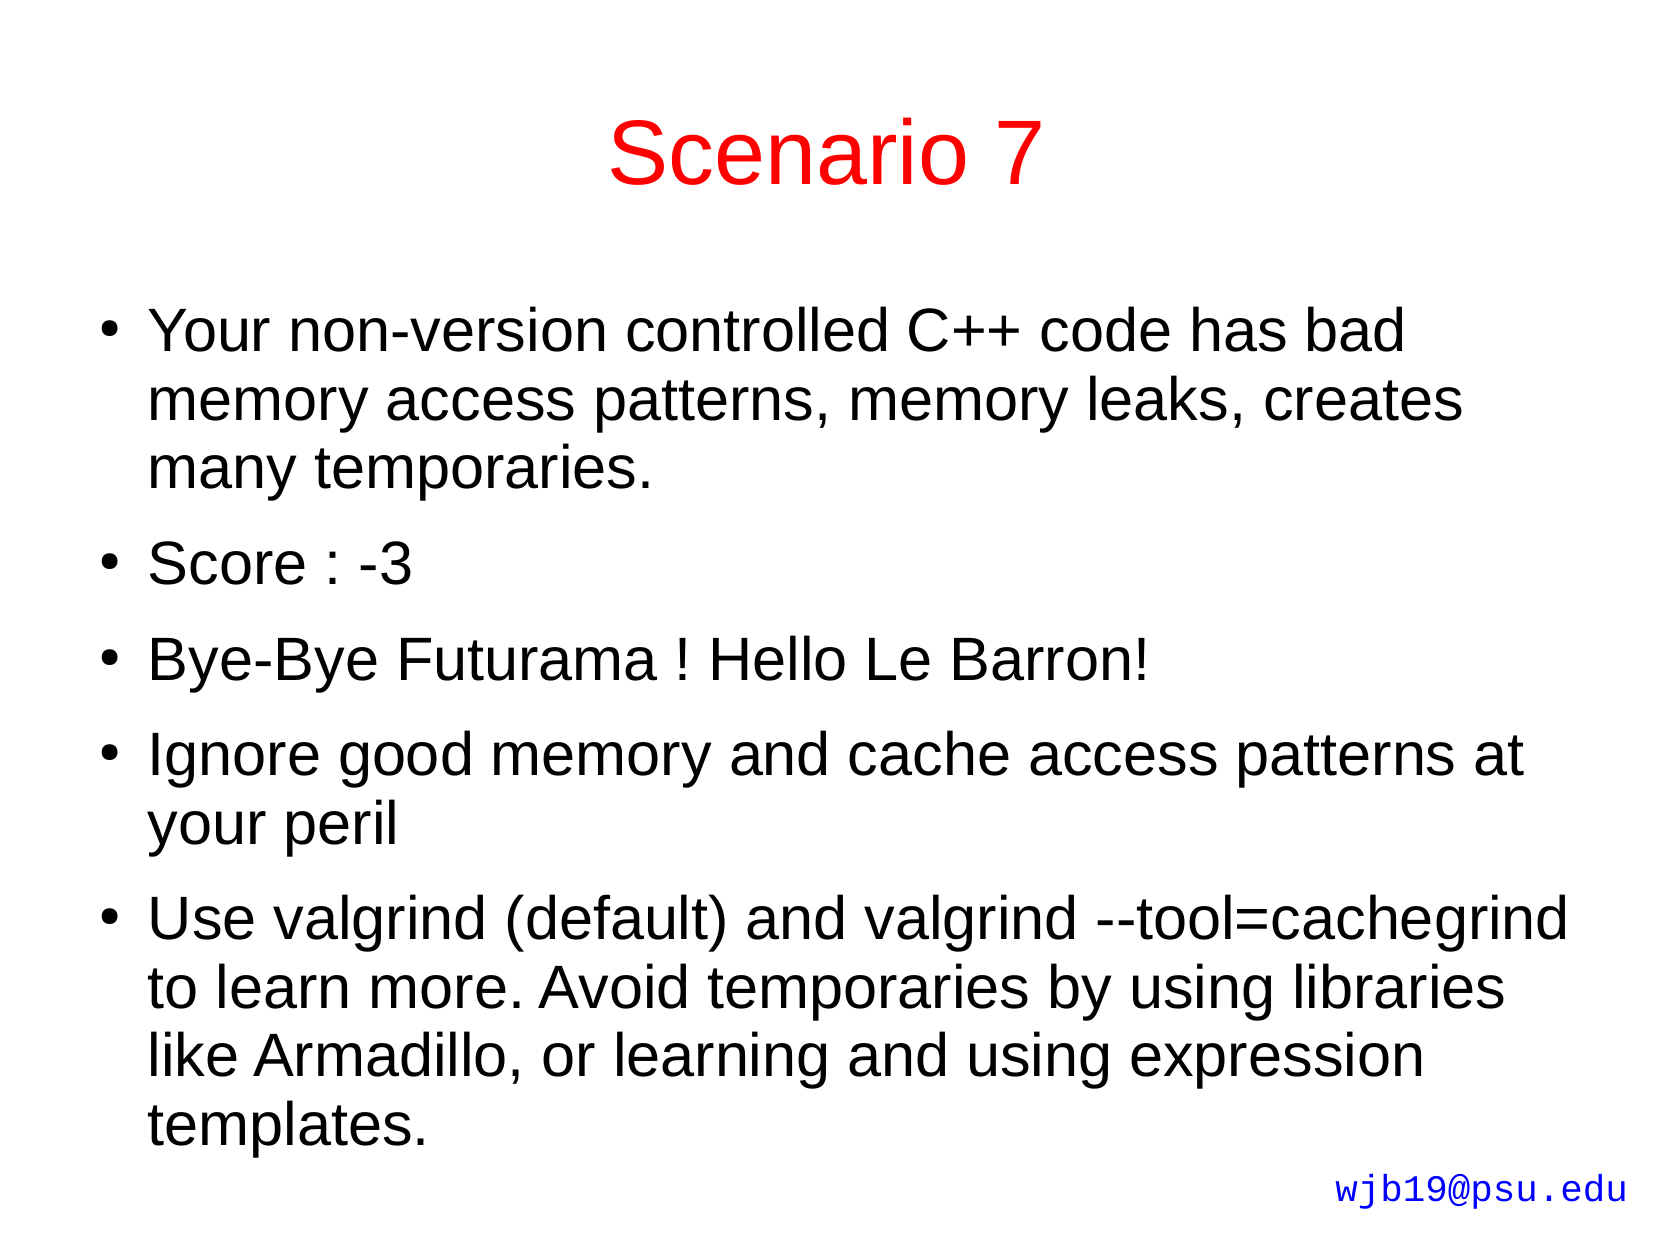

# Scenario 7
Your non-version controlled C++ code has bad memory access patterns, memory leaks, creates many temporaries.
Score : -3
Bye-Bye Futurama ! Hello Le Barron!
Ignore good memory and cache access patterns at your peril
Use valgrind (default) and valgrind --tool=cachegrind to learn more. Avoid temporaries by using libraries like Armadillo, or learning and using expression templates.
wjb19@psu.edu